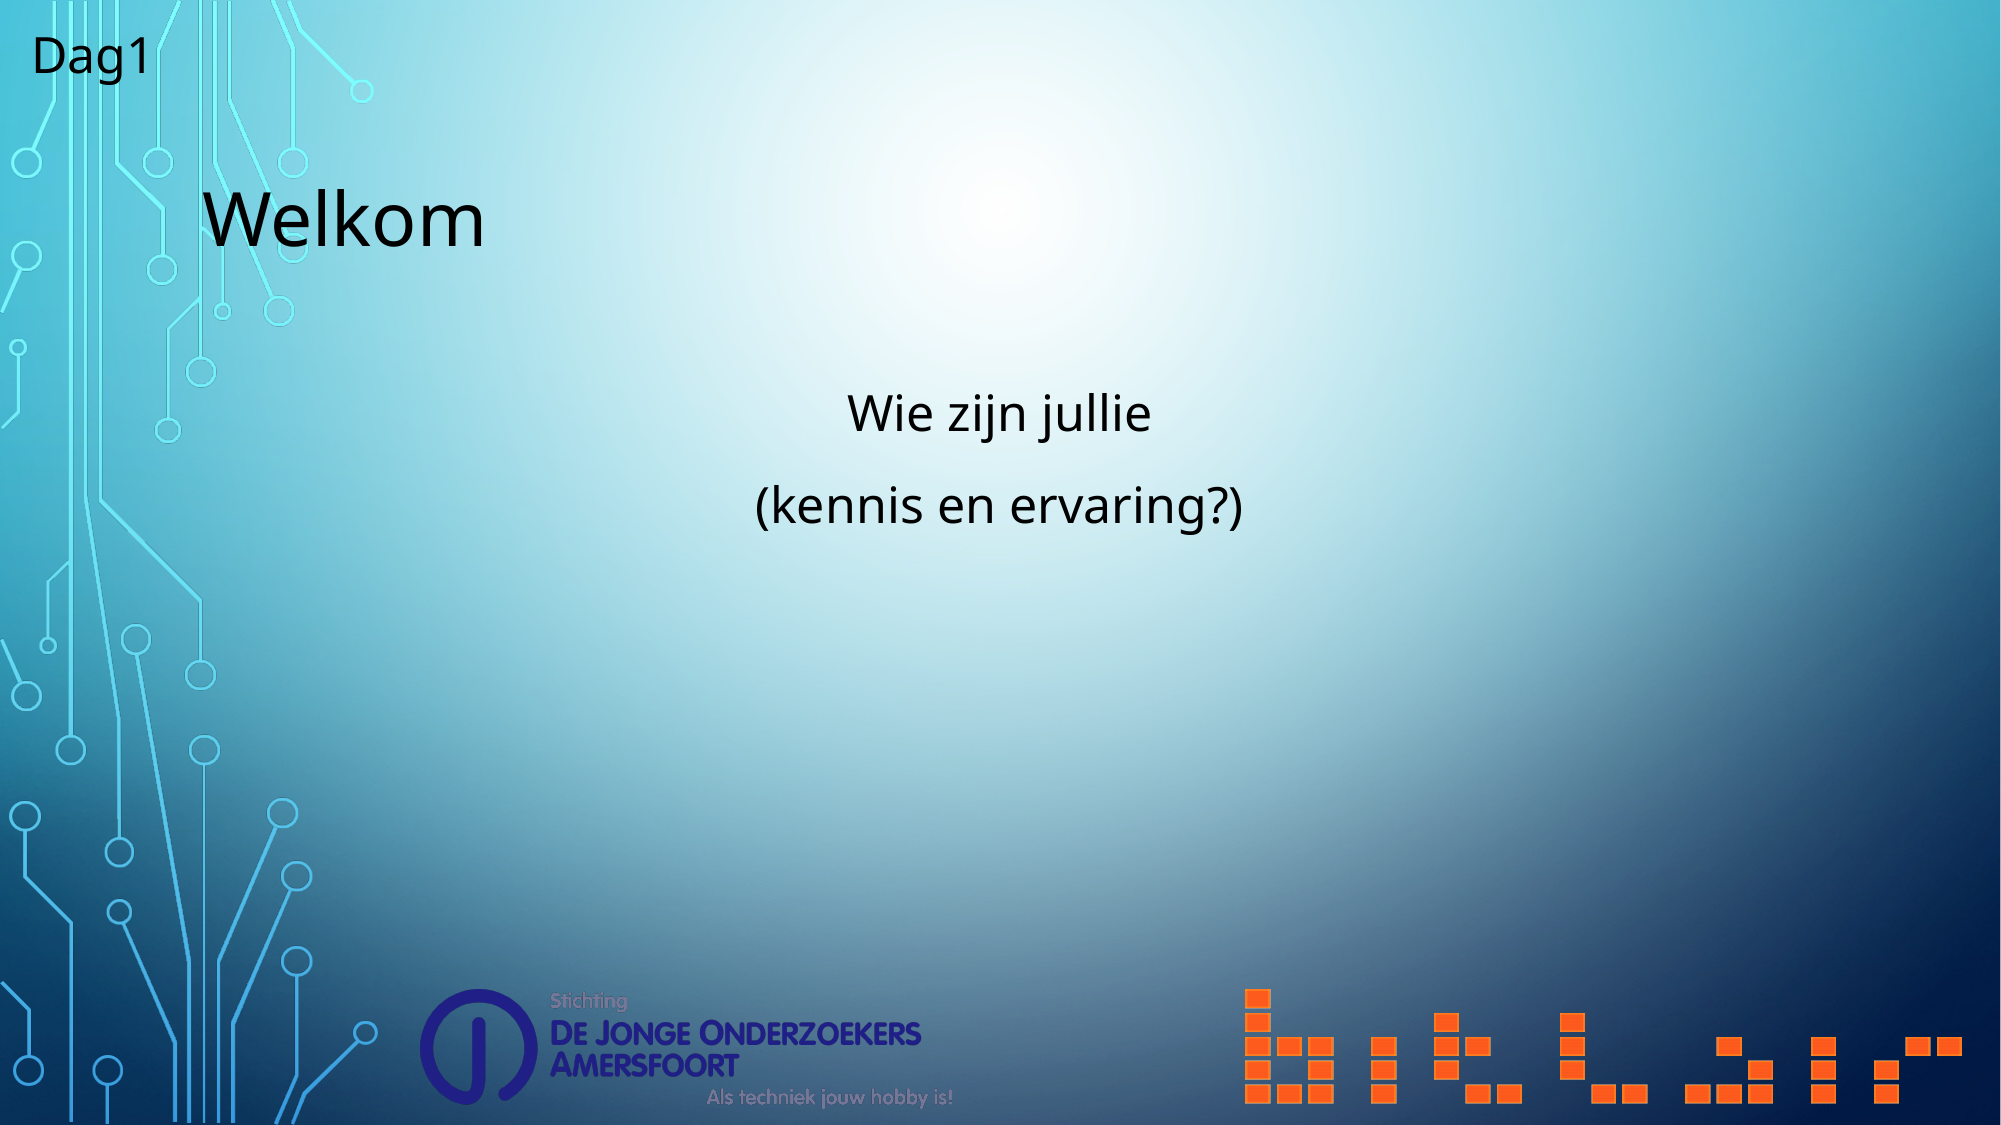

Dag1
# Welkom
Wie zijn jullie
(kennis en ervaring?)